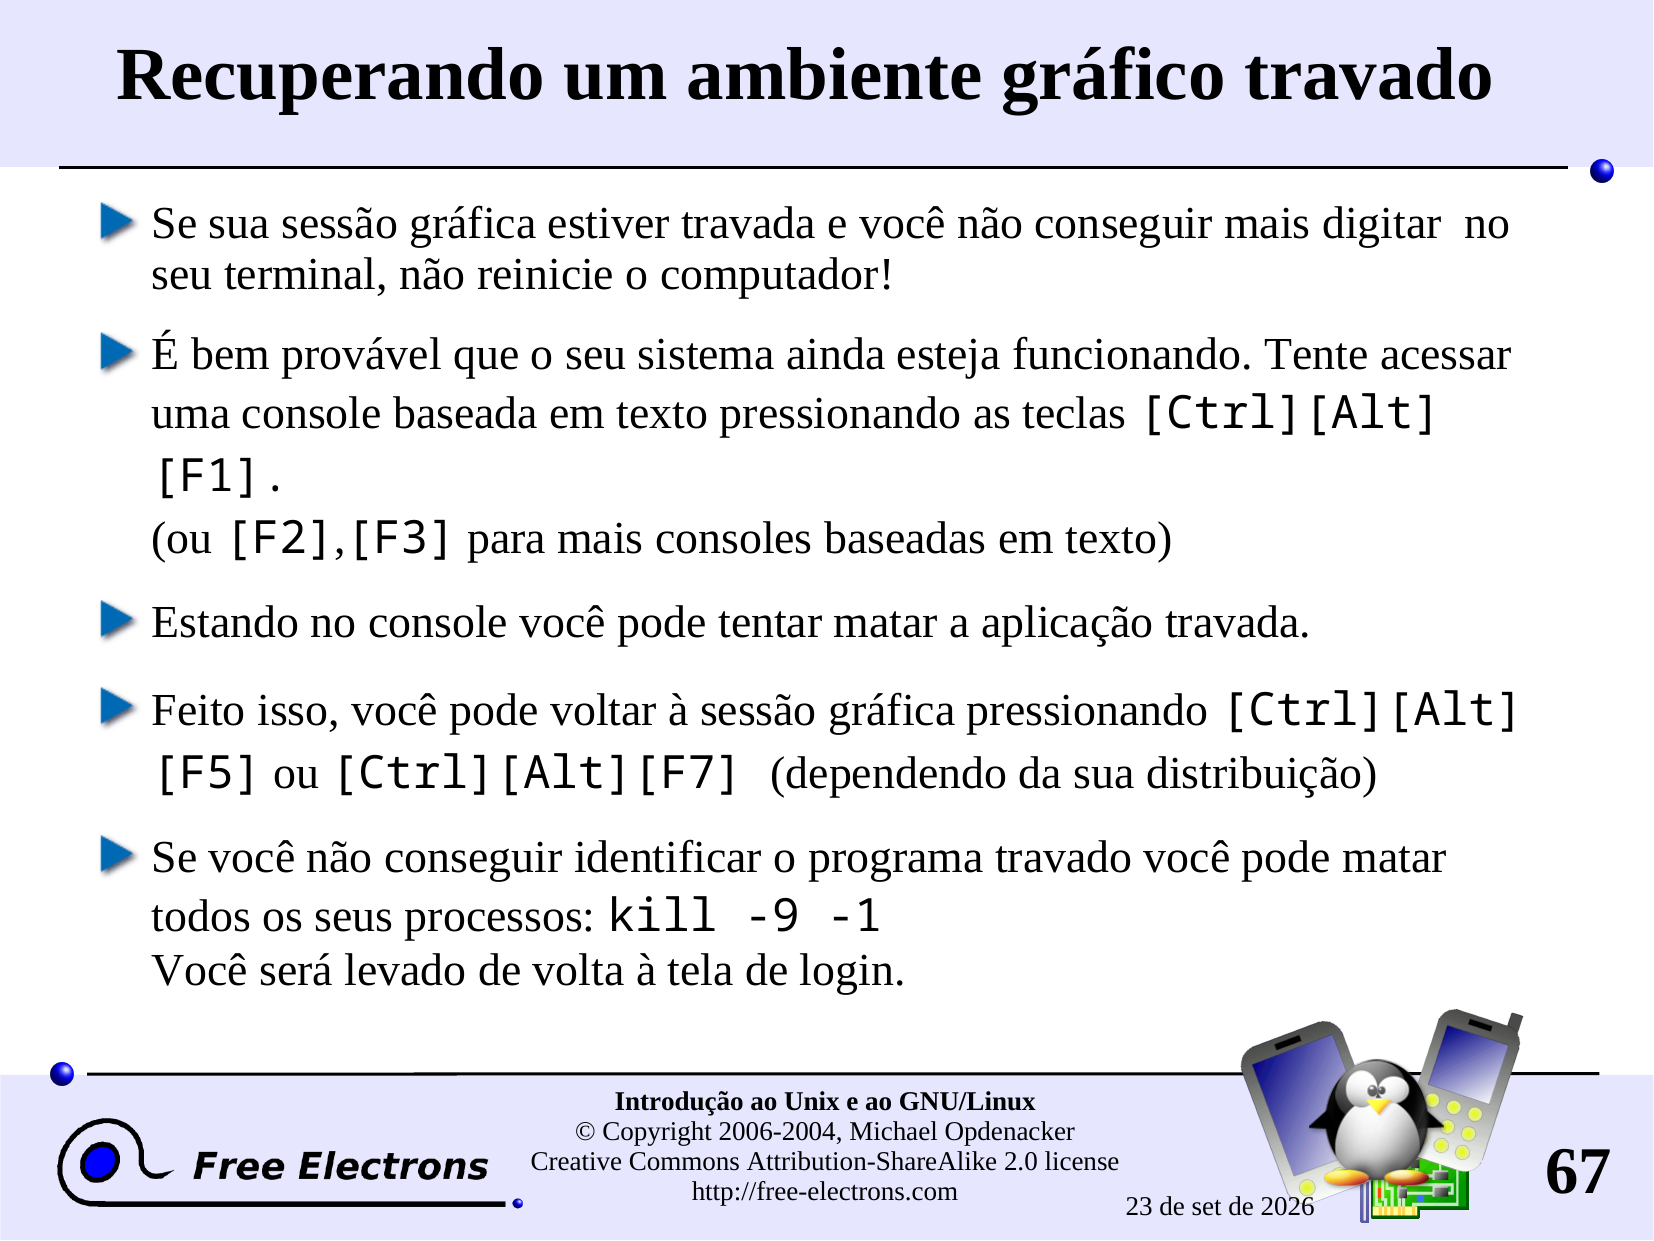

# Recuperando um ambiente gráfico travado
Se sua sessão gráfica estiver travada e você não conseguir mais digitar no seu terminal, não reinicie o computador!
É bem provável que o seu sistema ainda esteja funcionando. Tente acessar uma console baseada em texto pressionando as teclas [Ctrl][Alt][F1].
(ou [F2],[F3] para mais consoles baseadas em texto)
Estando no console você pode tentar matar a aplicação travada.
Feito isso, você pode voltar à sessão gráfica pressionando [Ctrl][Alt][F5] ou [Ctrl][Alt][F7] (dependendo da sua distribuição)
Se você não conseguir identificar o programa travado você pode matar todos os seus processos: kill -9 -1
Você será levado de volta à tela de login.